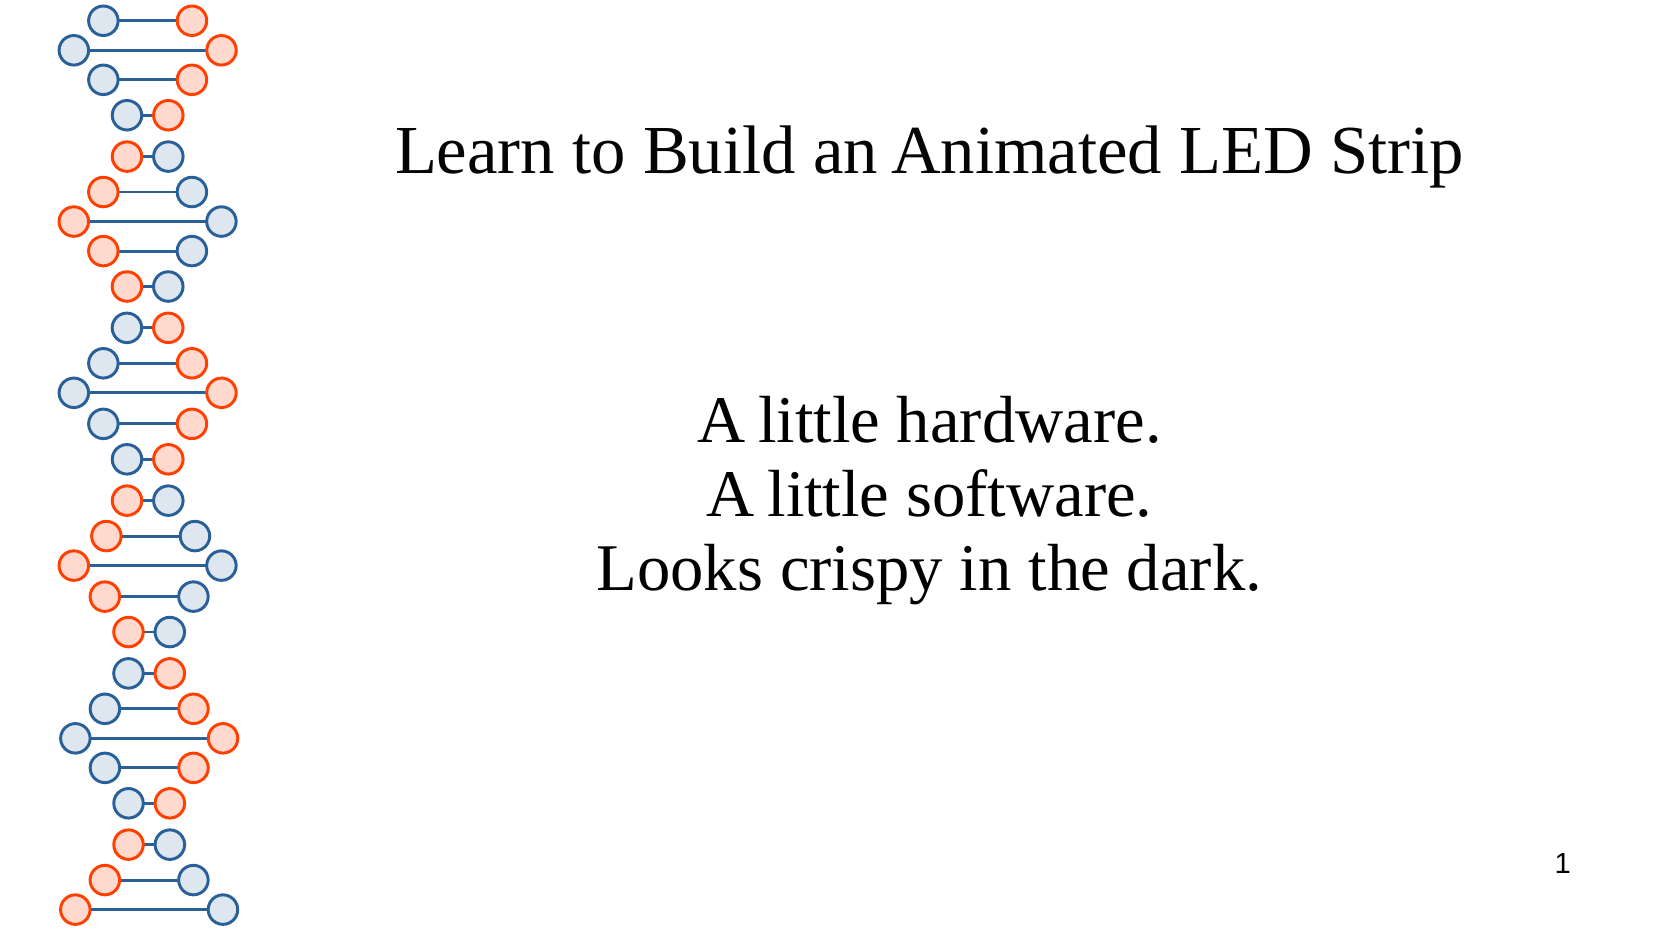

# Learn to Build an Animated LED Strip
A little hardware.
A little software.
Looks crispy in the dark.
1